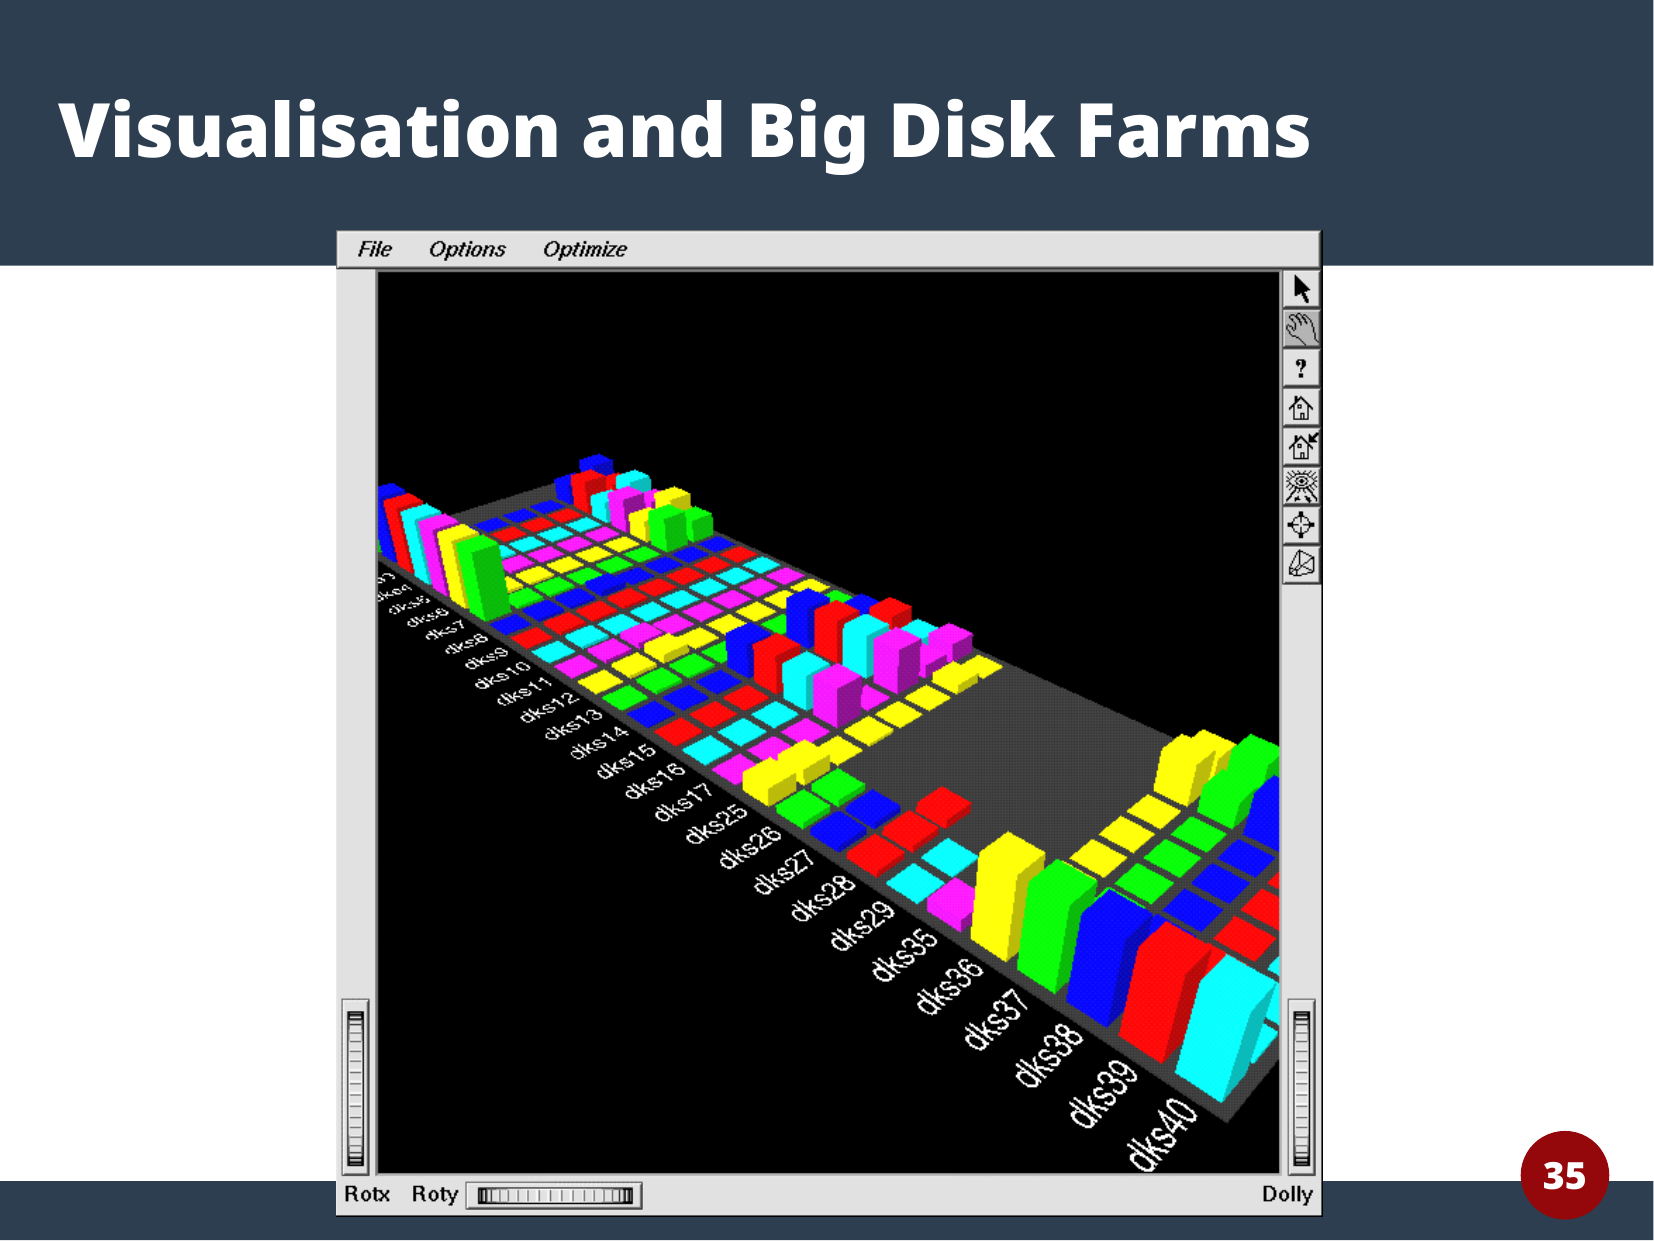

# Visualisation and Big Disk Farms
35